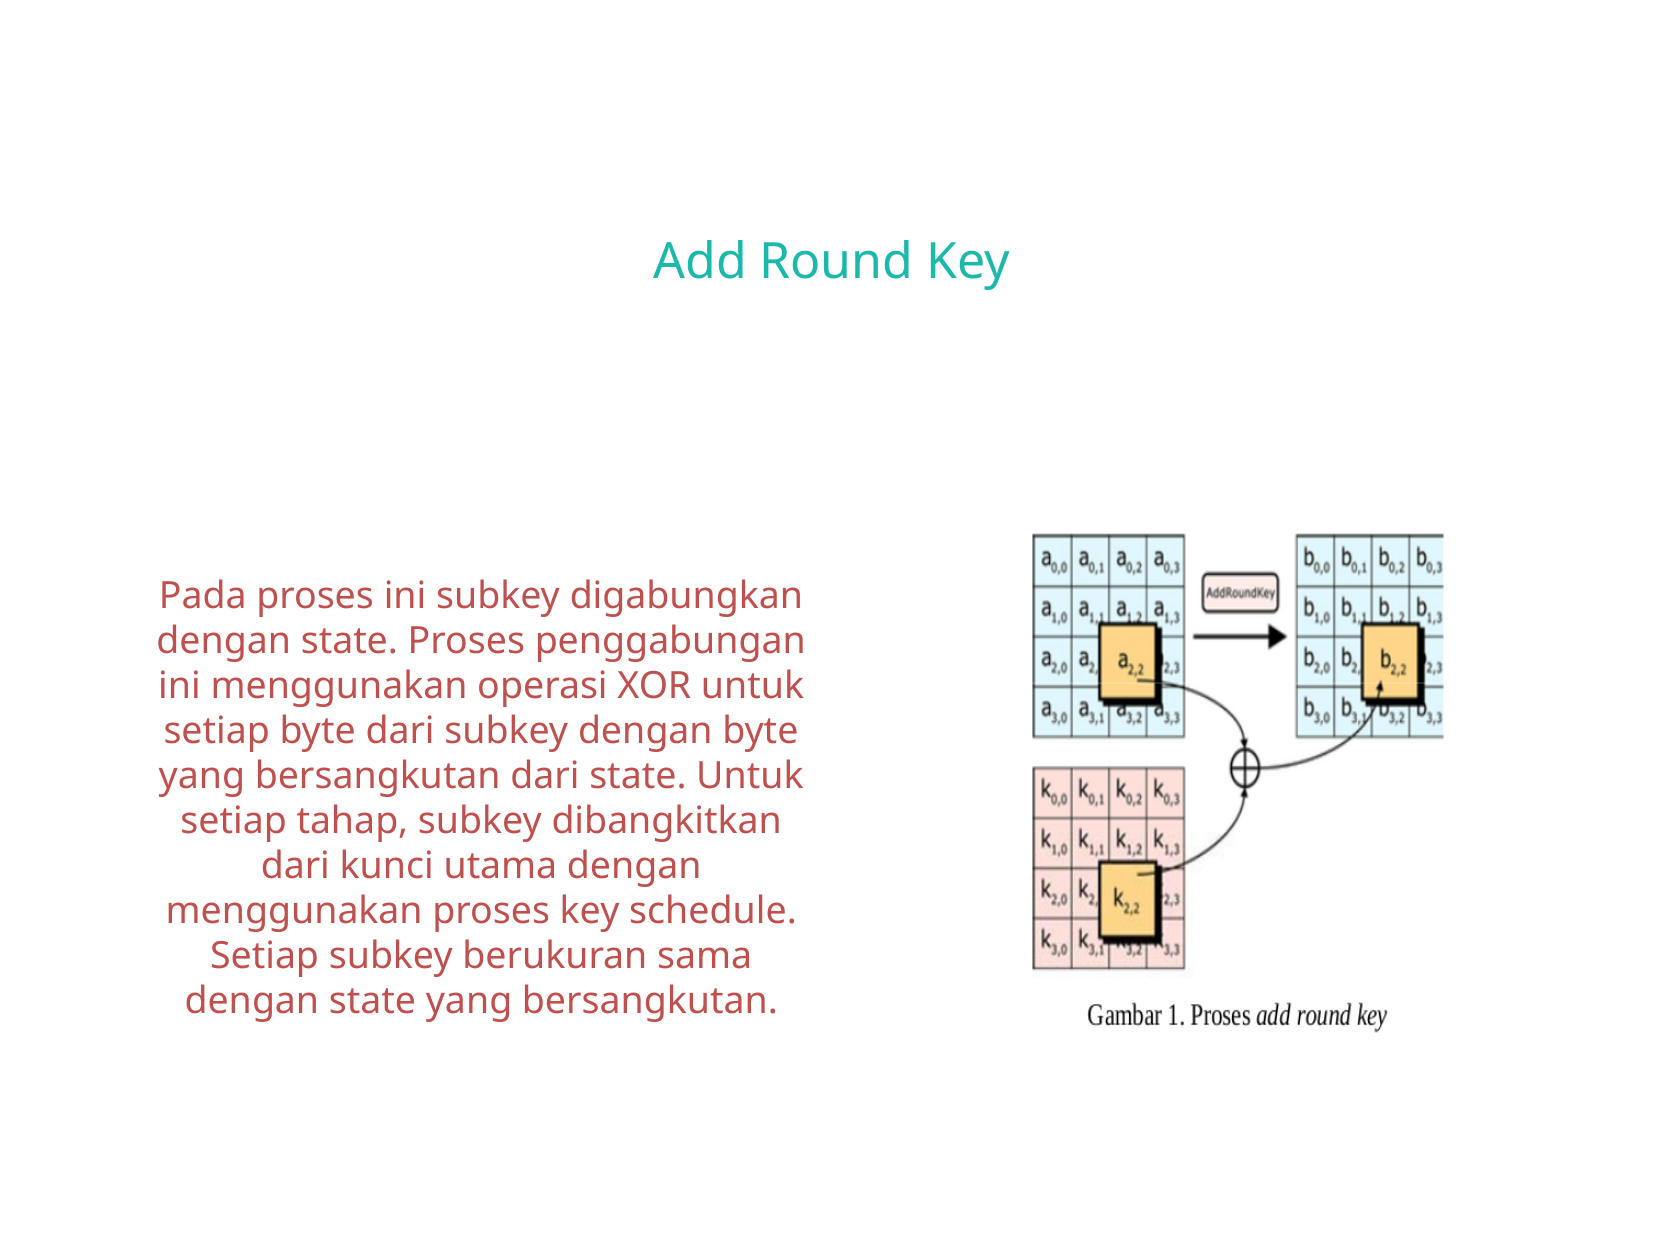

# Add Round Key
Pada proses ini subkey digabungkan dengan state. Proses penggabungan ini menggunakan operasi XOR untuk setiap byte dari subkey dengan byte yang bersangkutan dari state. Untuk setiap tahap, subkey dibangkitkan dari kunci utama dengan menggunakan proses key schedule. Setiap subkey berukuran sama dengan state yang bersangkutan.